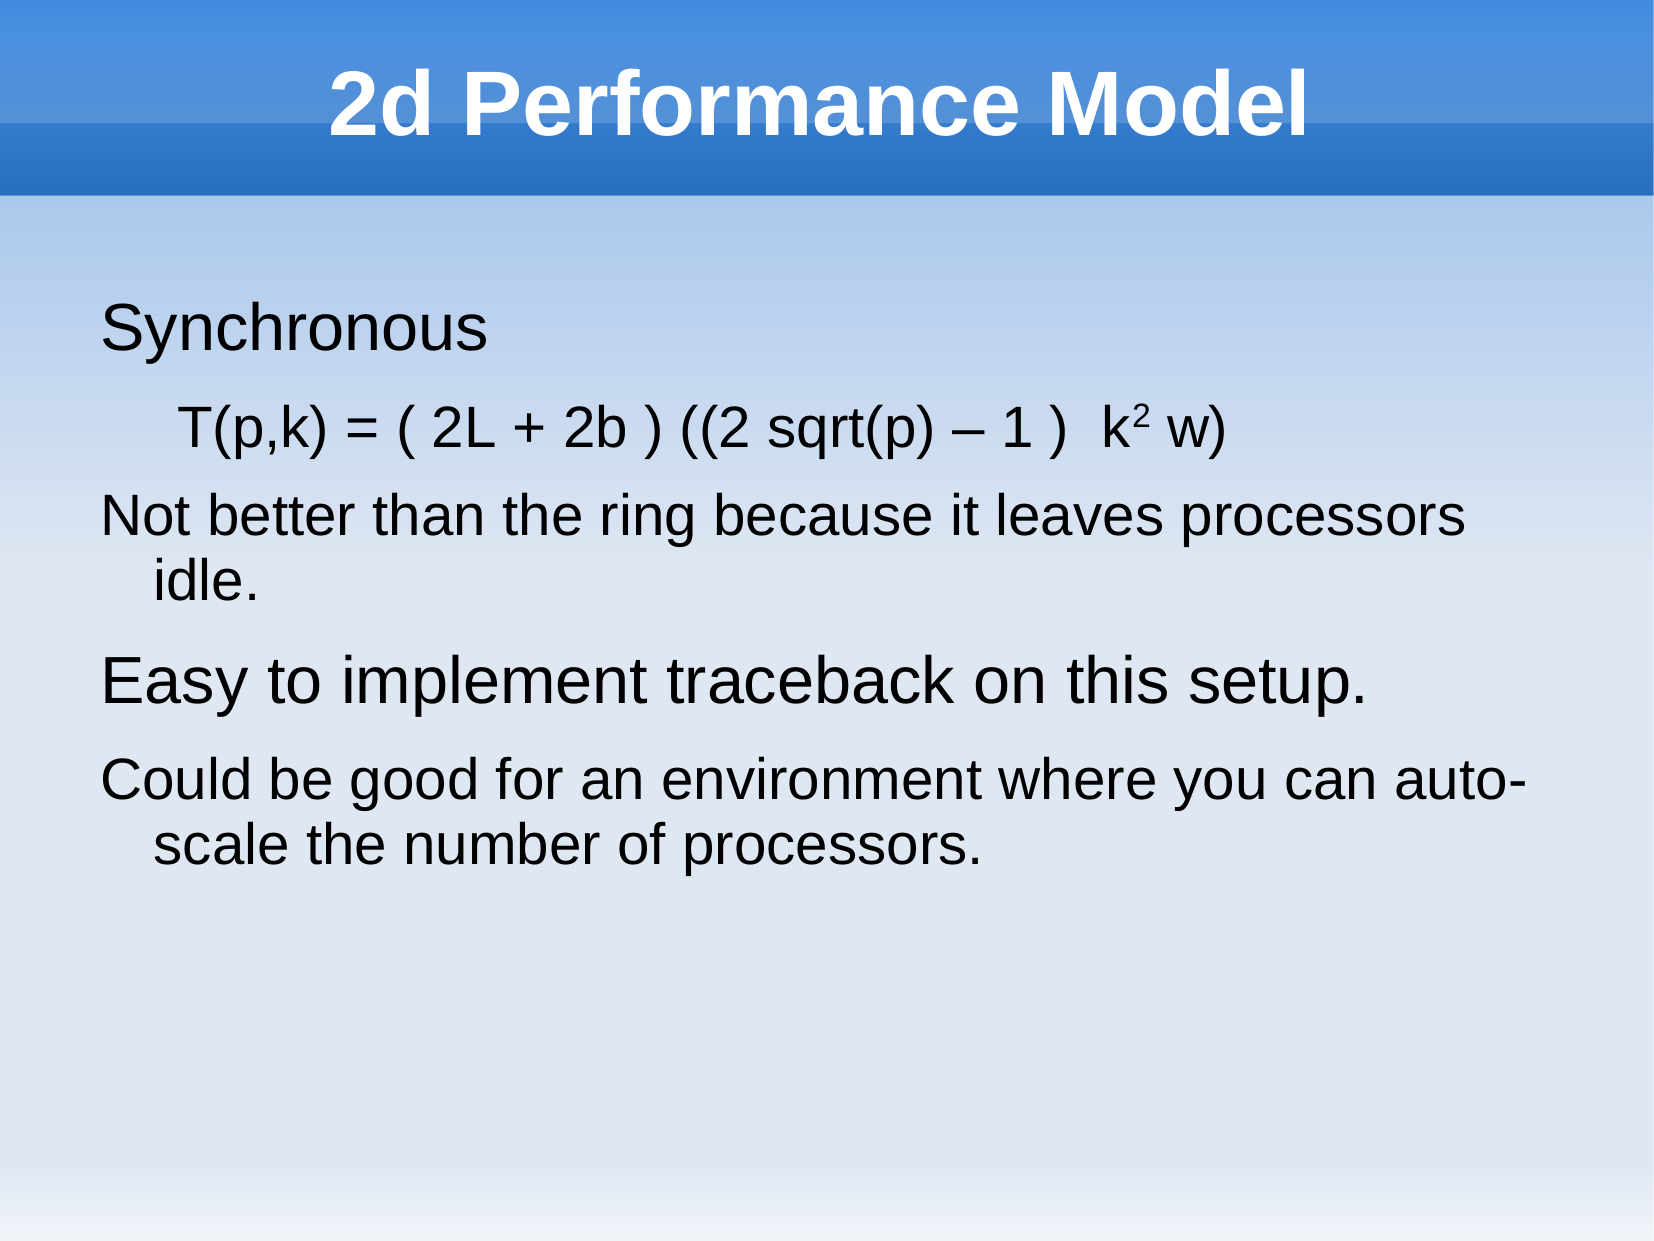

# 2d Performance Model
Synchronous
T(p,k) = ( 2L + 2b ) ((2 sqrt(p) – 1 ) k2 w)
Not better than the ring because it leaves processors idle.
Easy to implement traceback on this setup.
Could be good for an environment where you can auto-scale the number of processors.